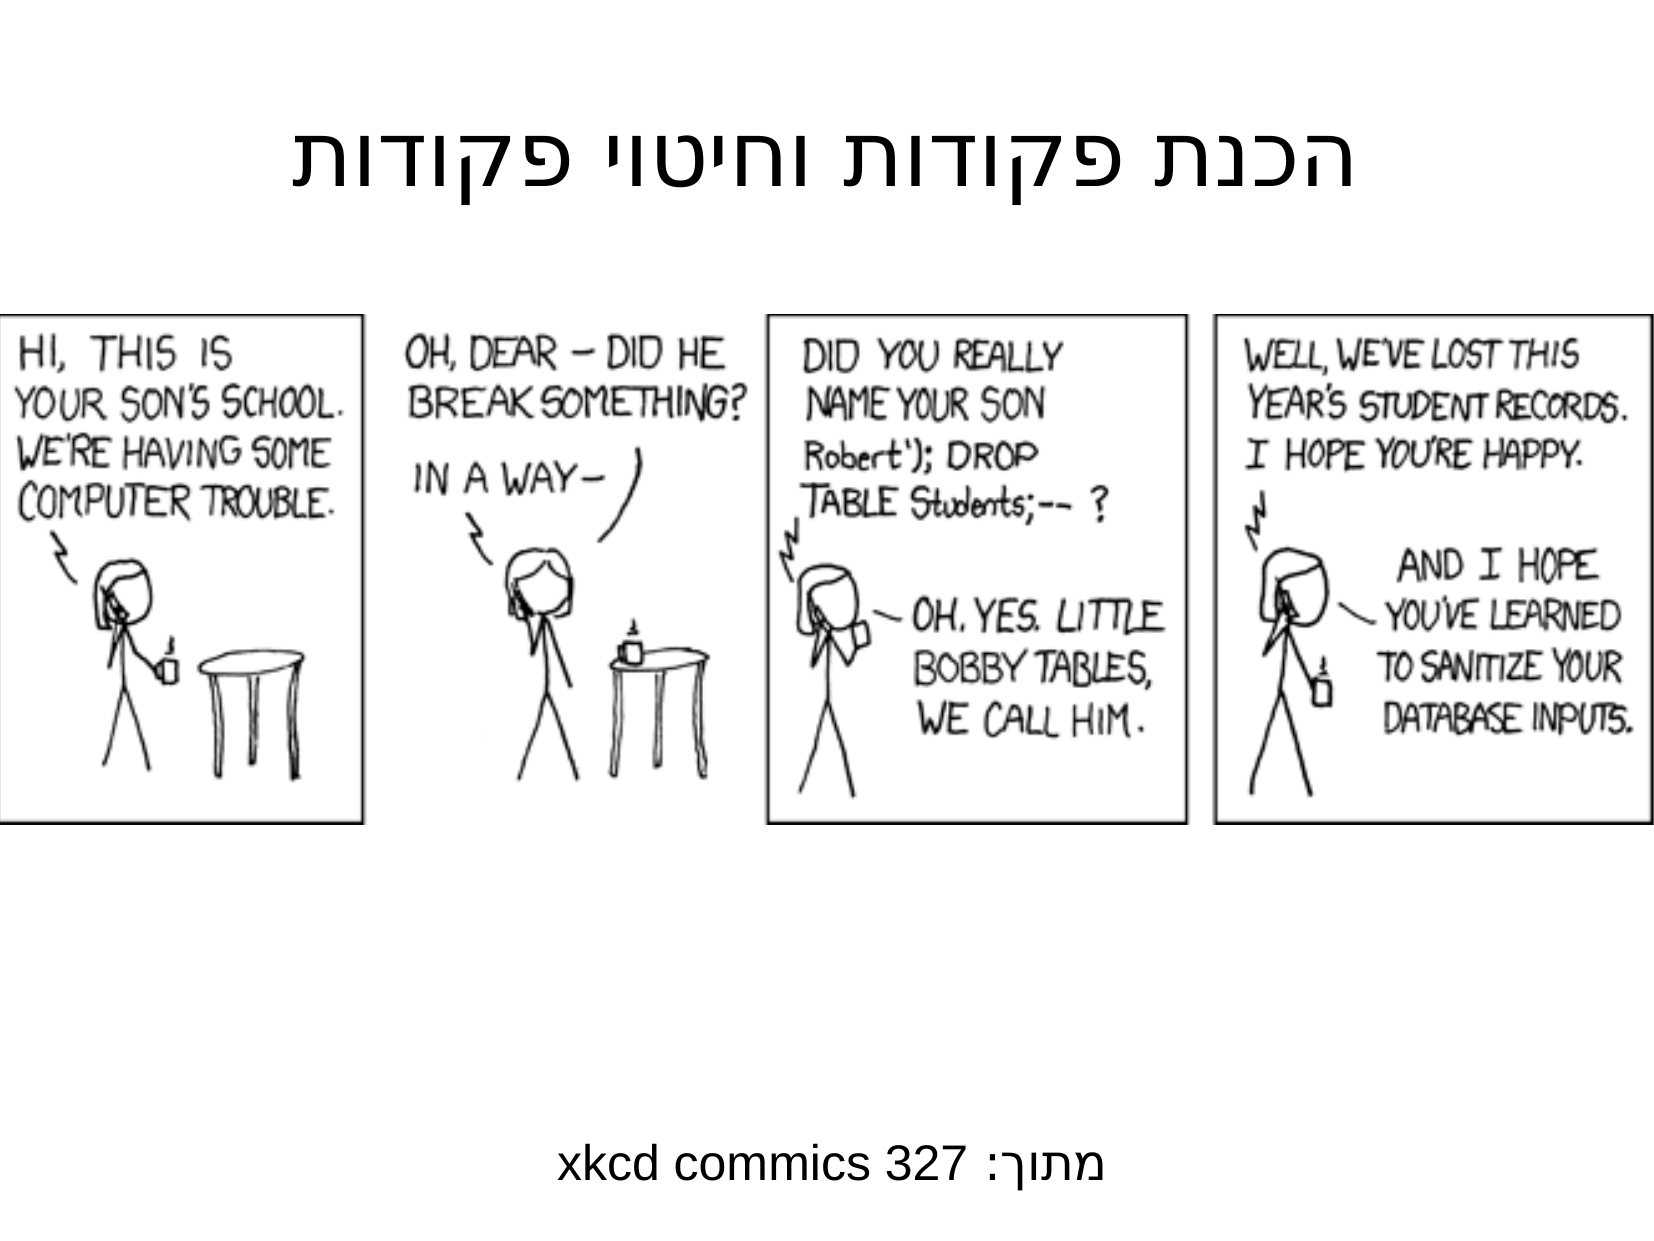

# הכנת פקודות וחיטוי פקודות
מתוך: xkcd commics 327